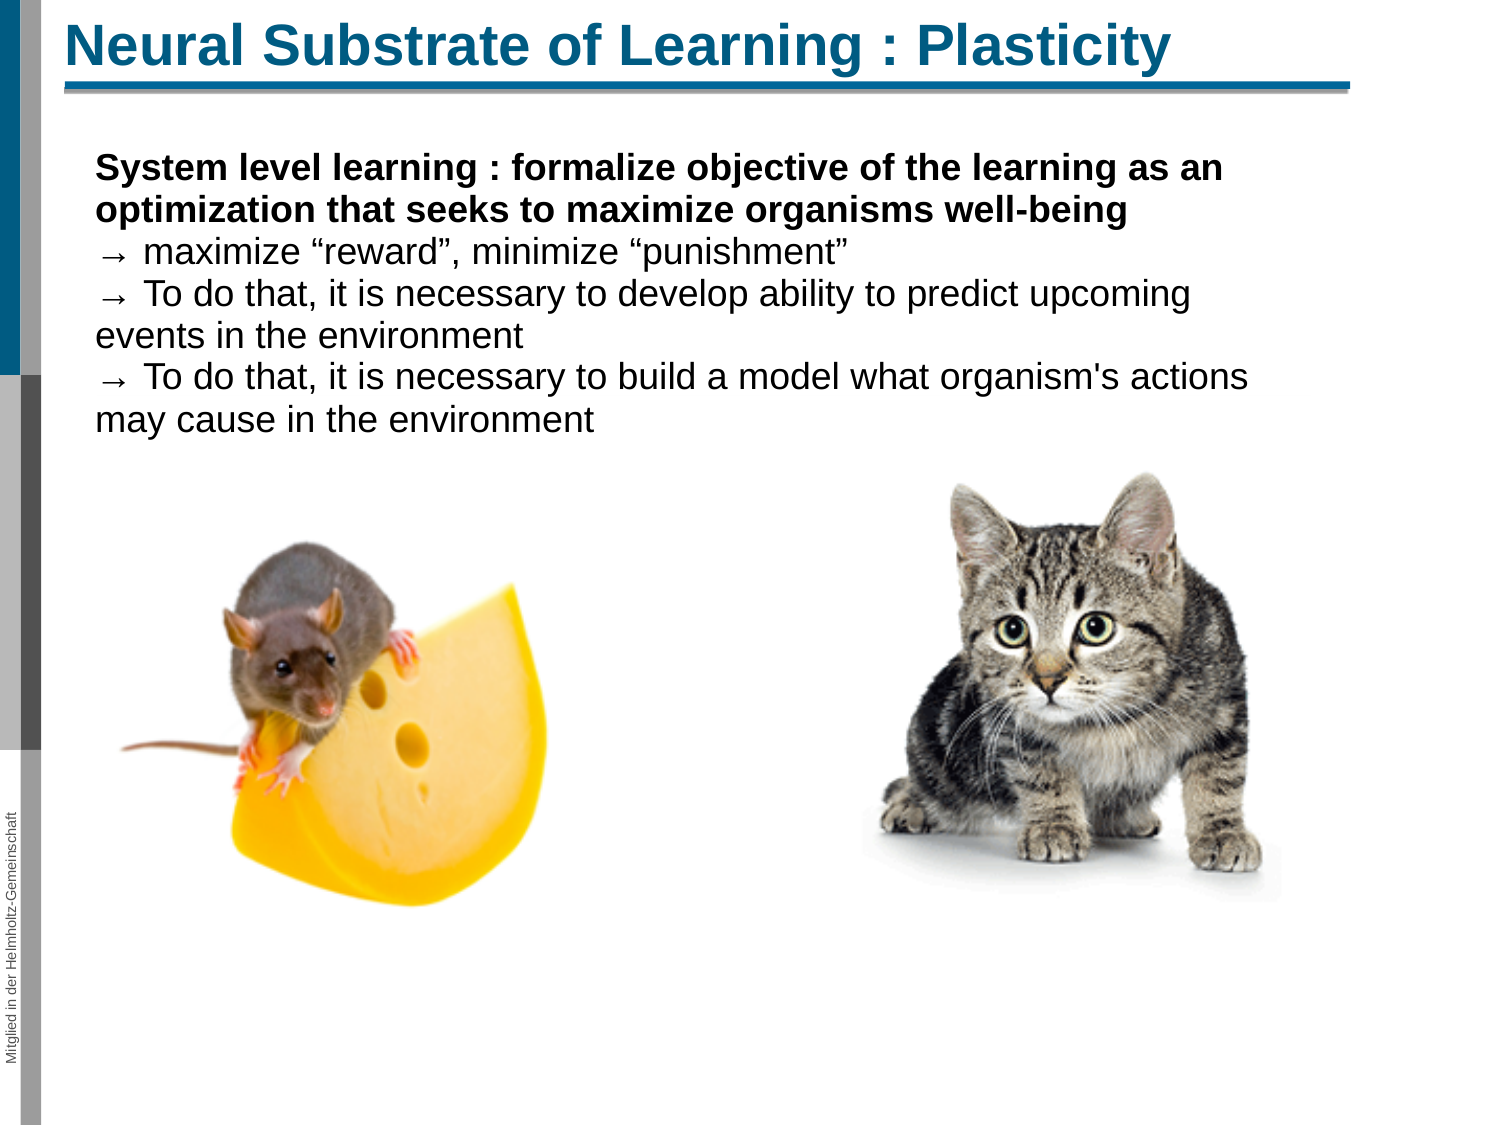

Neural Substrate of Learning : Plasticity
System level learning : formalize objective of the learning as an optimization that seeks to maximize organisms well-being
→ maximize “reward”, minimize “punishment”
→ To do that, it is necessary to develop ability to predict upcoming events in the environment
→ To do that, it is necessary to build a model what organism's actions may cause in the environment